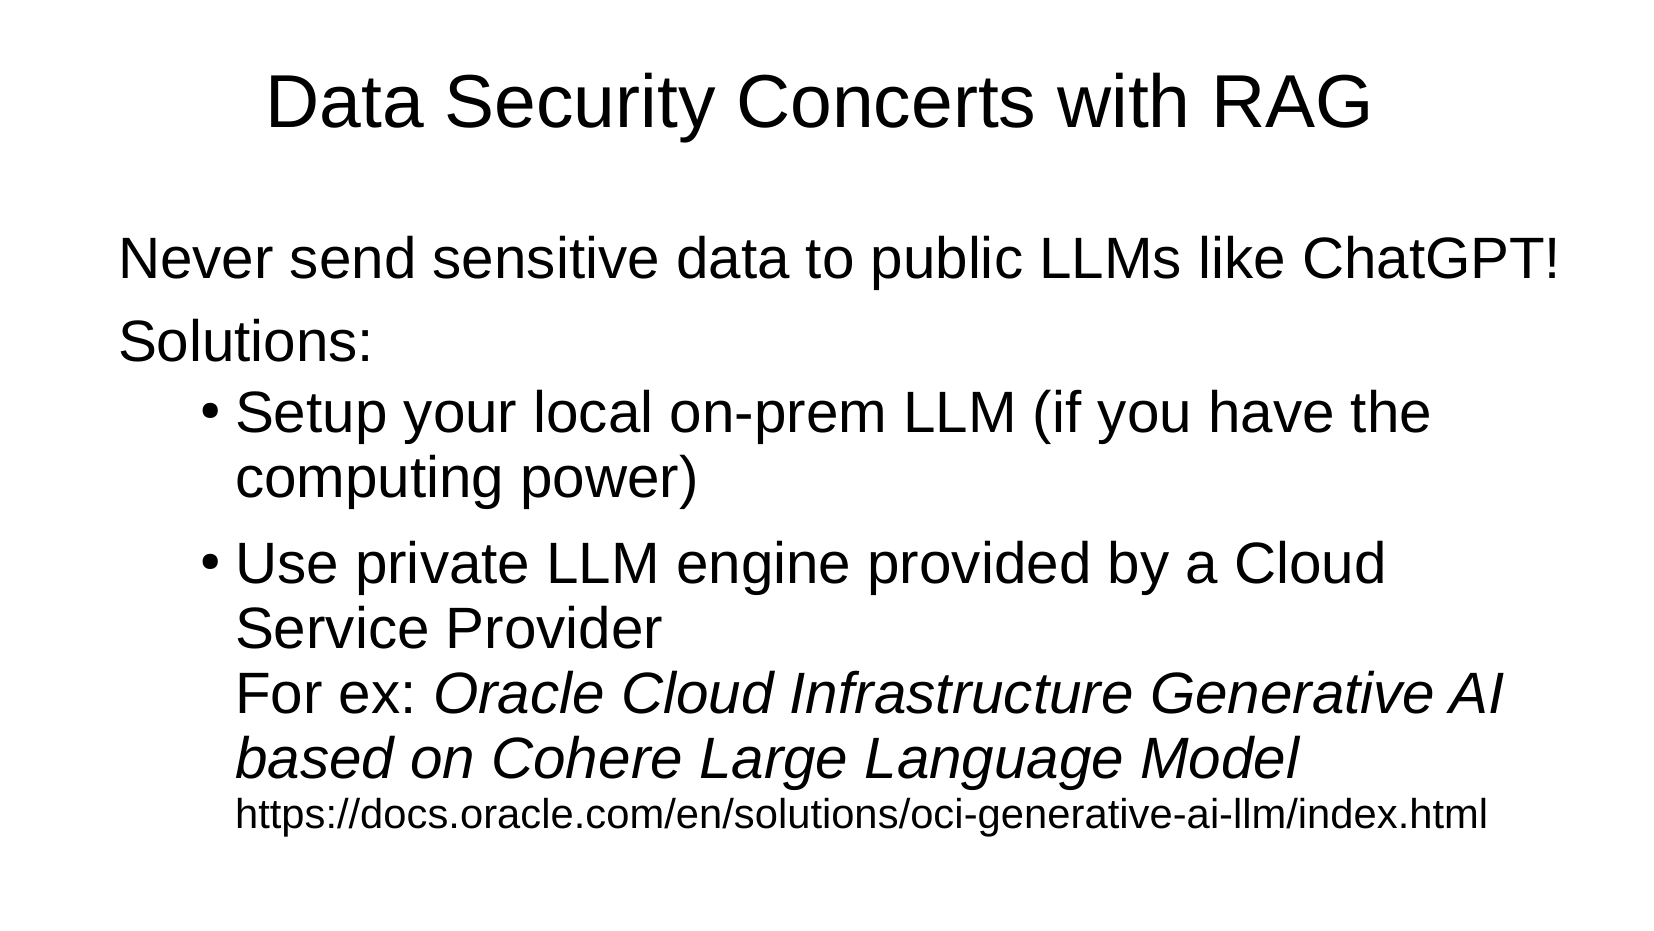

# Data Security Concerts with RAG
Never send sensitive data to public LLMs like ChatGPT!
Solutions:
Setup your local on-prem LLM (if you have the computing power)
Use private LLM engine provided by a Cloud Service Provider
For ex: Oracle Cloud Infrastructure Generative AI based on Cohere Large Language Model https://docs.oracle.com/en/solutions/oci-generative-ai-llm/index.html